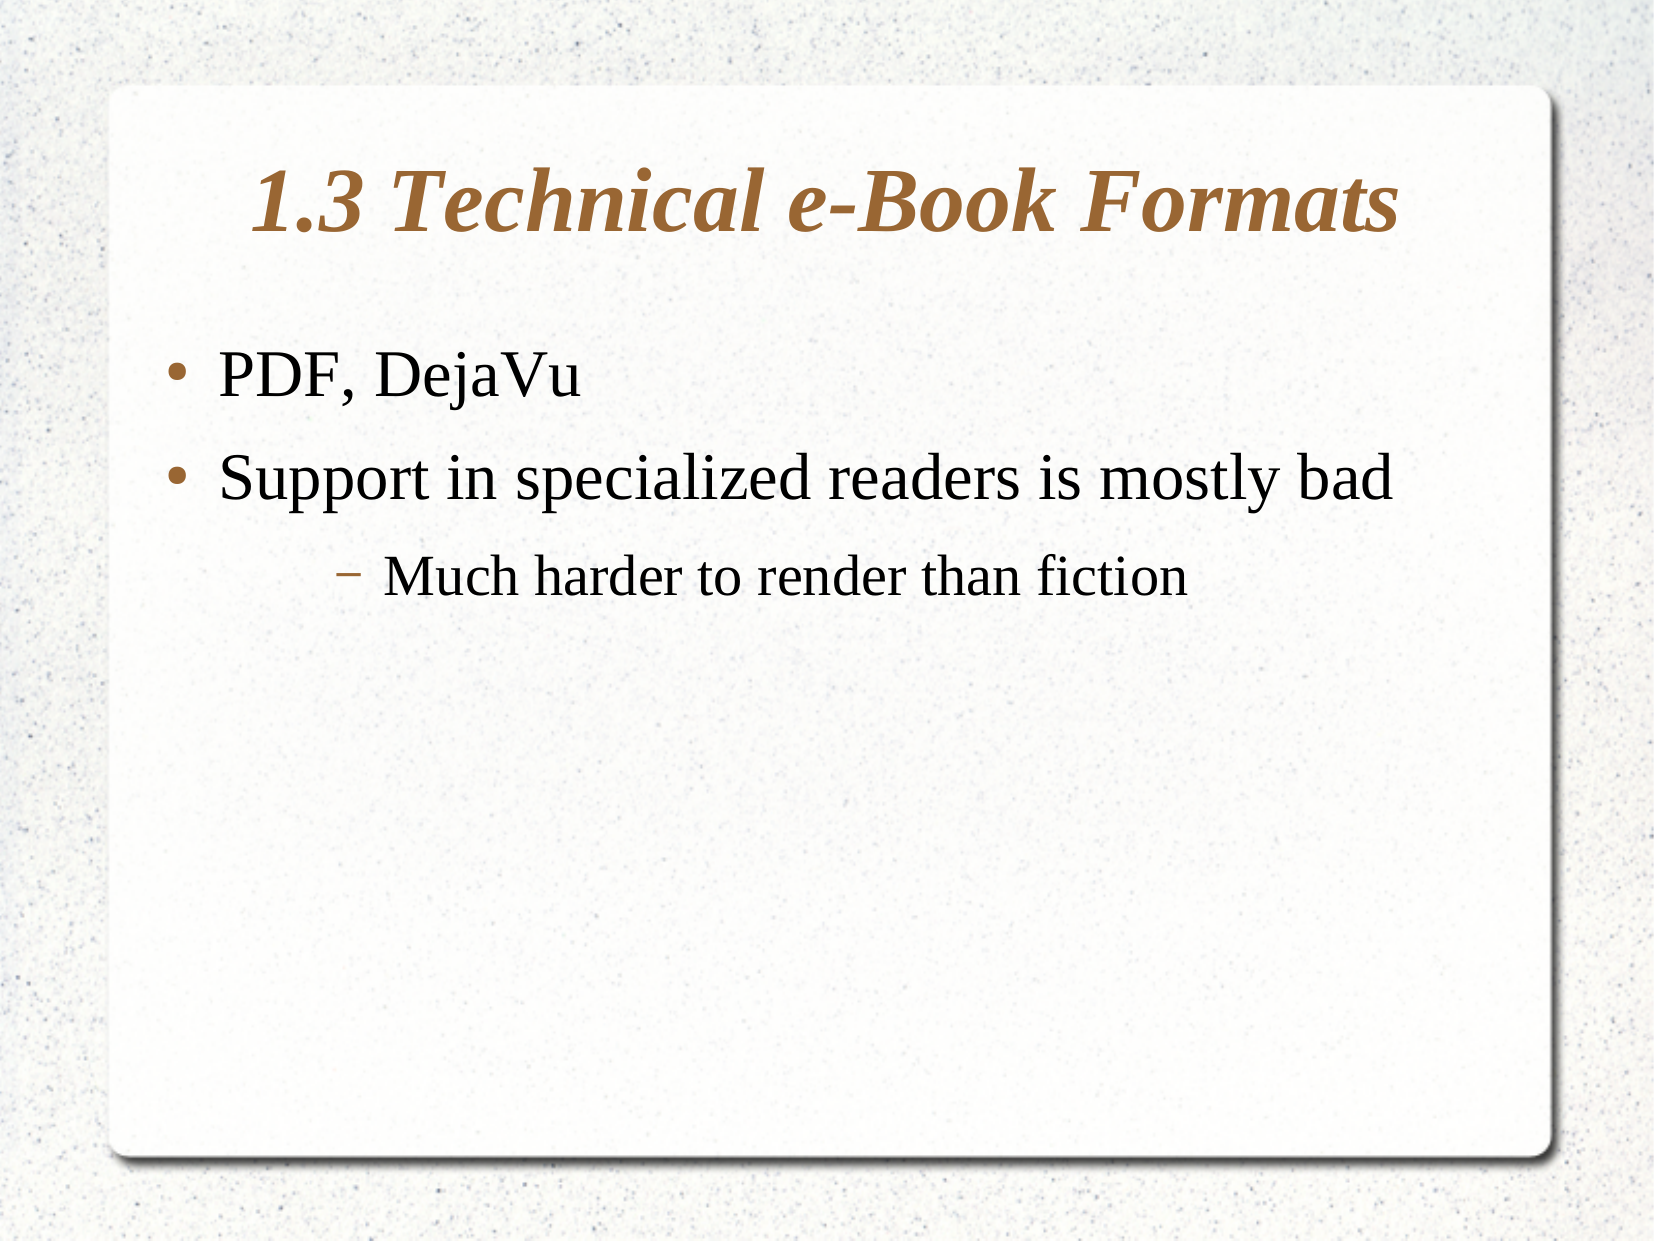

# 1.3 Technical e-Book Formats
PDF, DejaVu
Support in specialized readers is mostly bad
Much harder to render than fiction